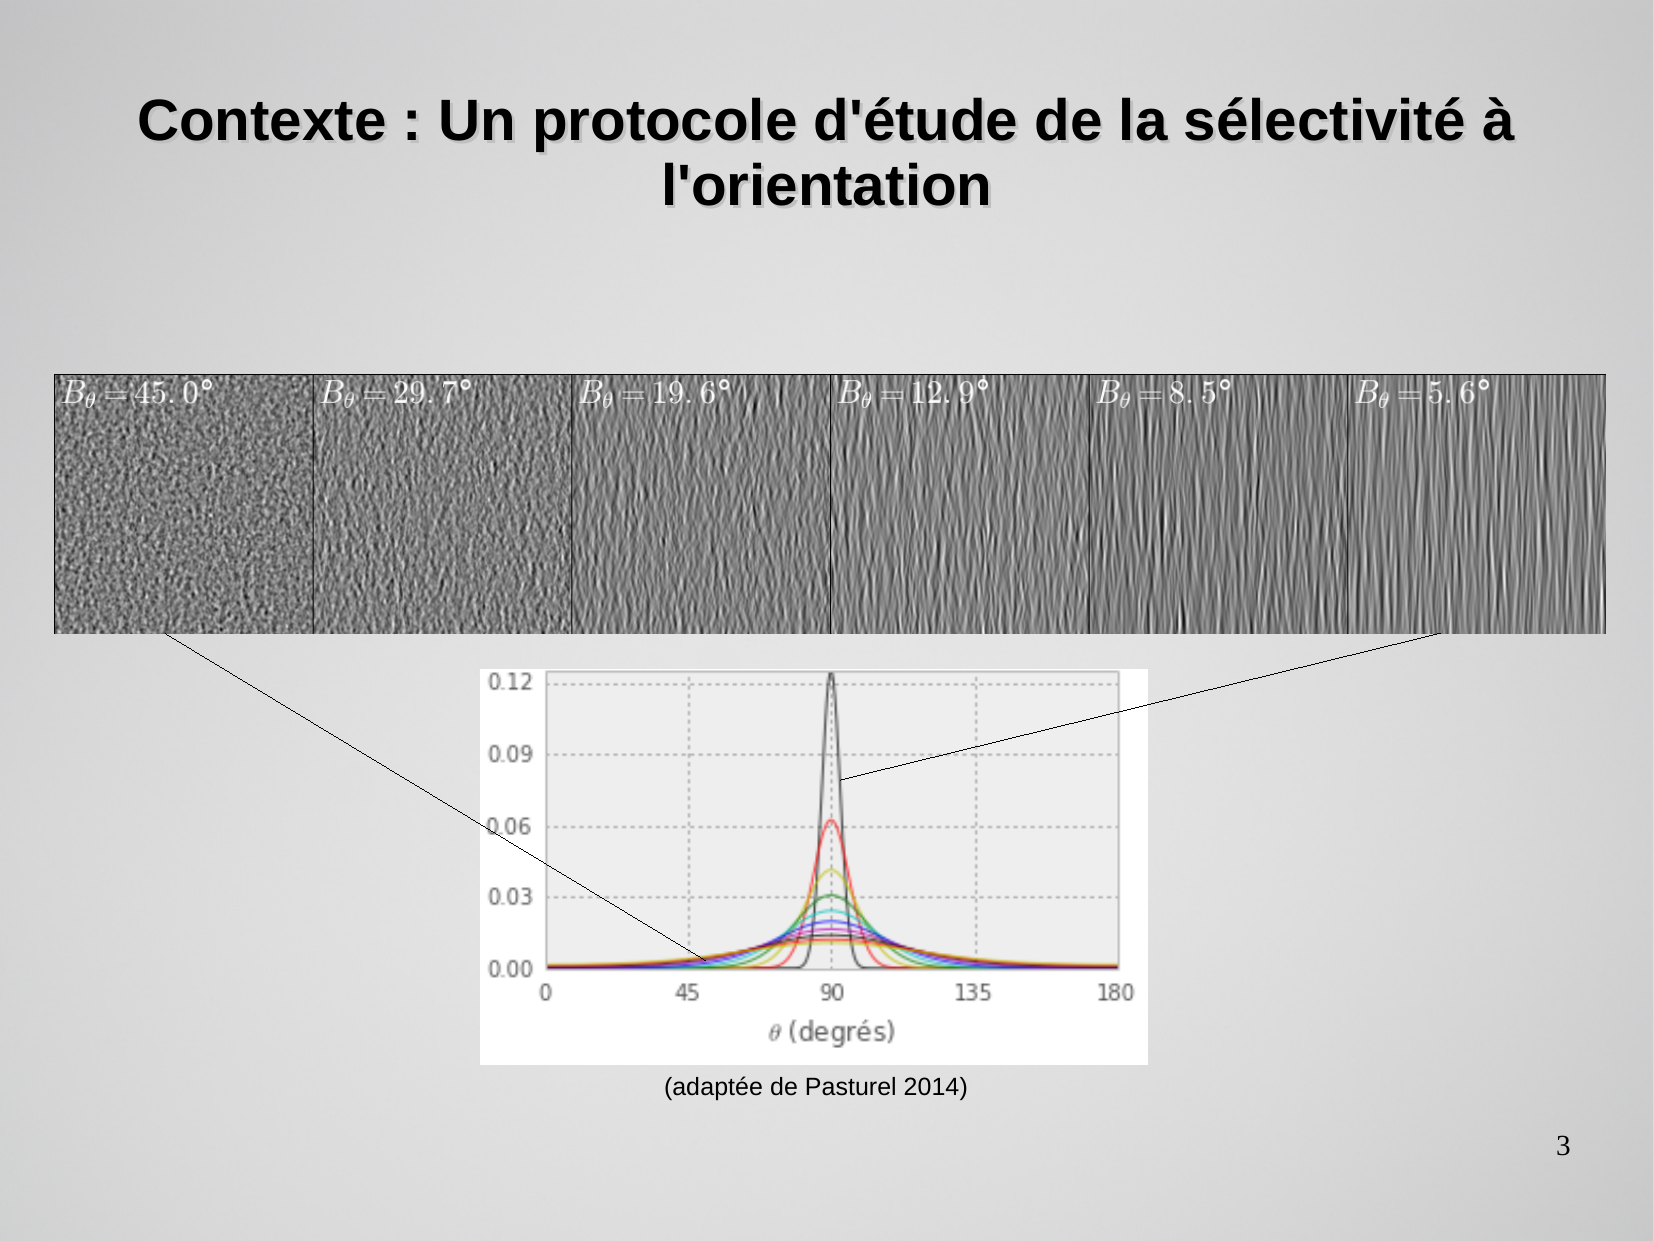

# Contexte : Un protocole d'étude de la sélectivité à l'orientation
(adaptée de Pasturel 2014)
3